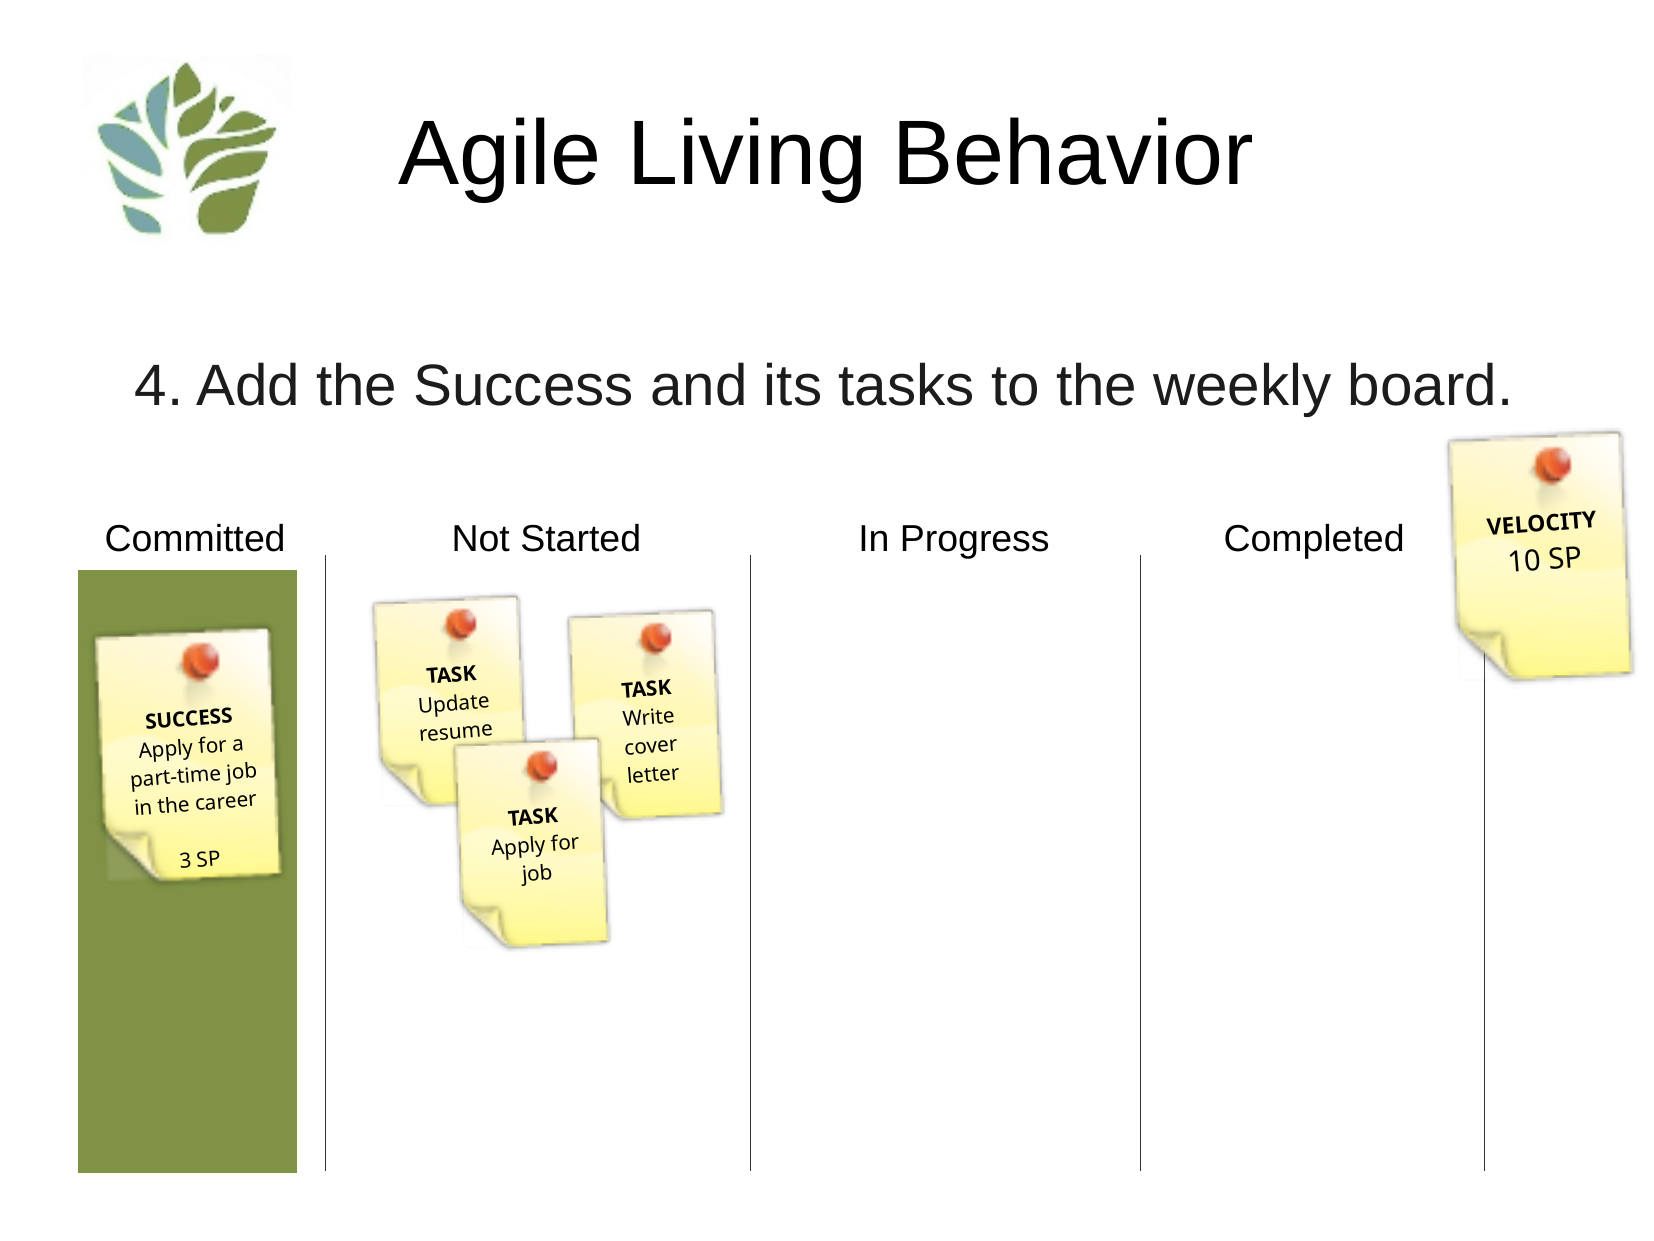

# Agile Living Behavior
4. Add the Success and its tasks to the weekly board.
VELOCITY
10 SP
Committed
Not Started
In Progress
Completed
TASK
Update resume
TASK
Write cover letter
SUCCESS
Apply for a part-time job in the career
3 SP
TASK
Apply for job